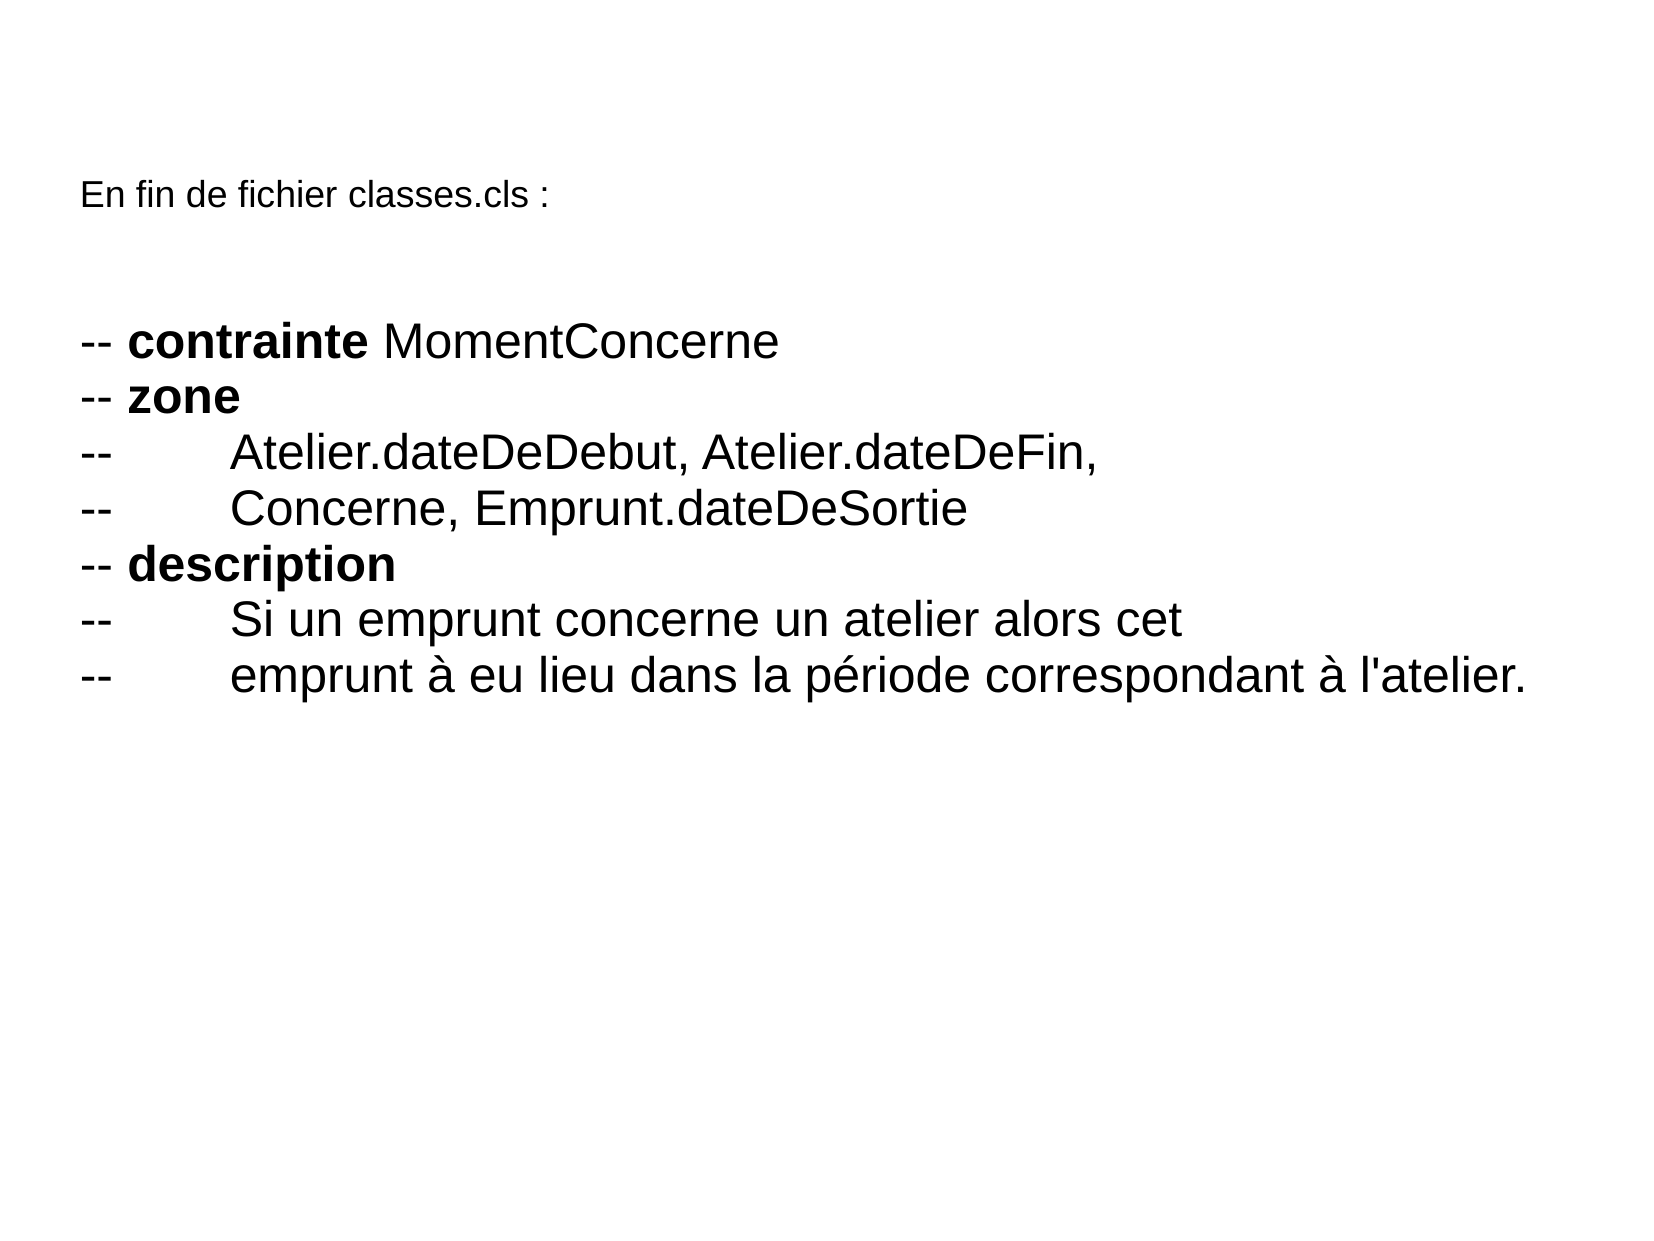

En fin de fichier classes.cls :
-- contrainte MomentConcerne
-- zone
-- 	Atelier.dateDeDebut, Atelier.dateDeFin,
-- 	Concerne, Emprunt.dateDeSortie
-- description
--		Si un emprunt concerne un atelier alors cet
-- 		emprunt à eu lieu dans la période correspondant à l'atelier.